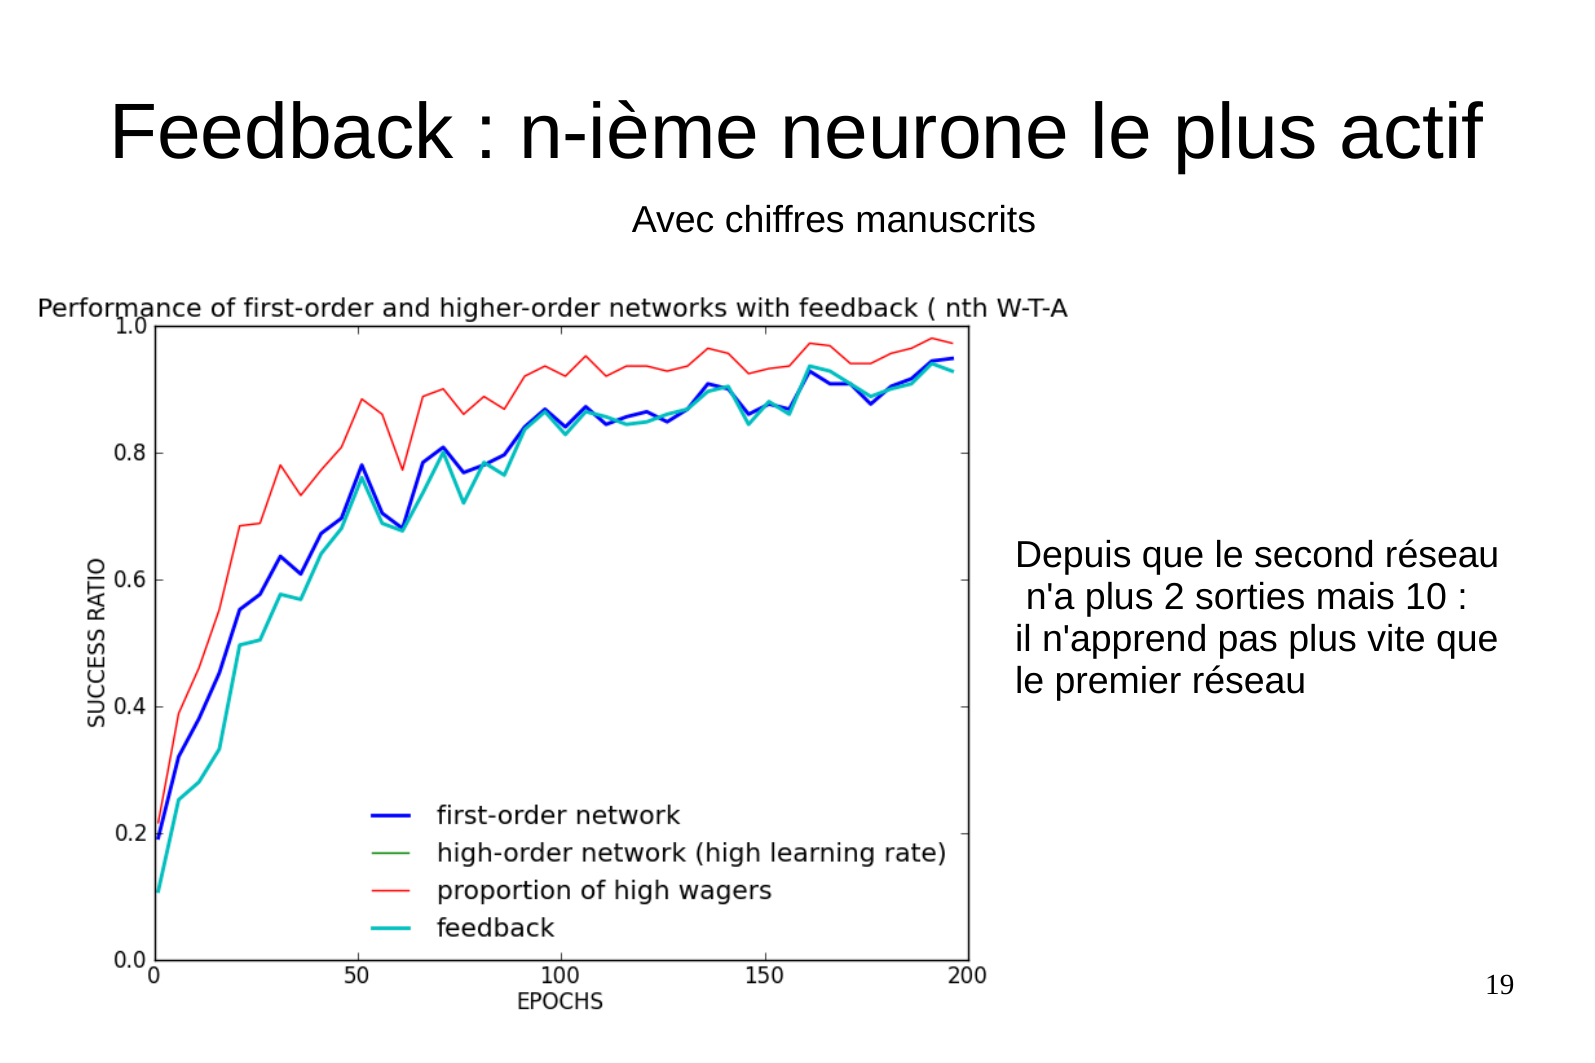

# Feedback : n-ième neurone le plus actif
Avec chiffres manuscrits
Depuis que le second réseau
 n'a plus 2 sorties mais 10 :
il n'apprend pas plus vite que
le premier réseau
19